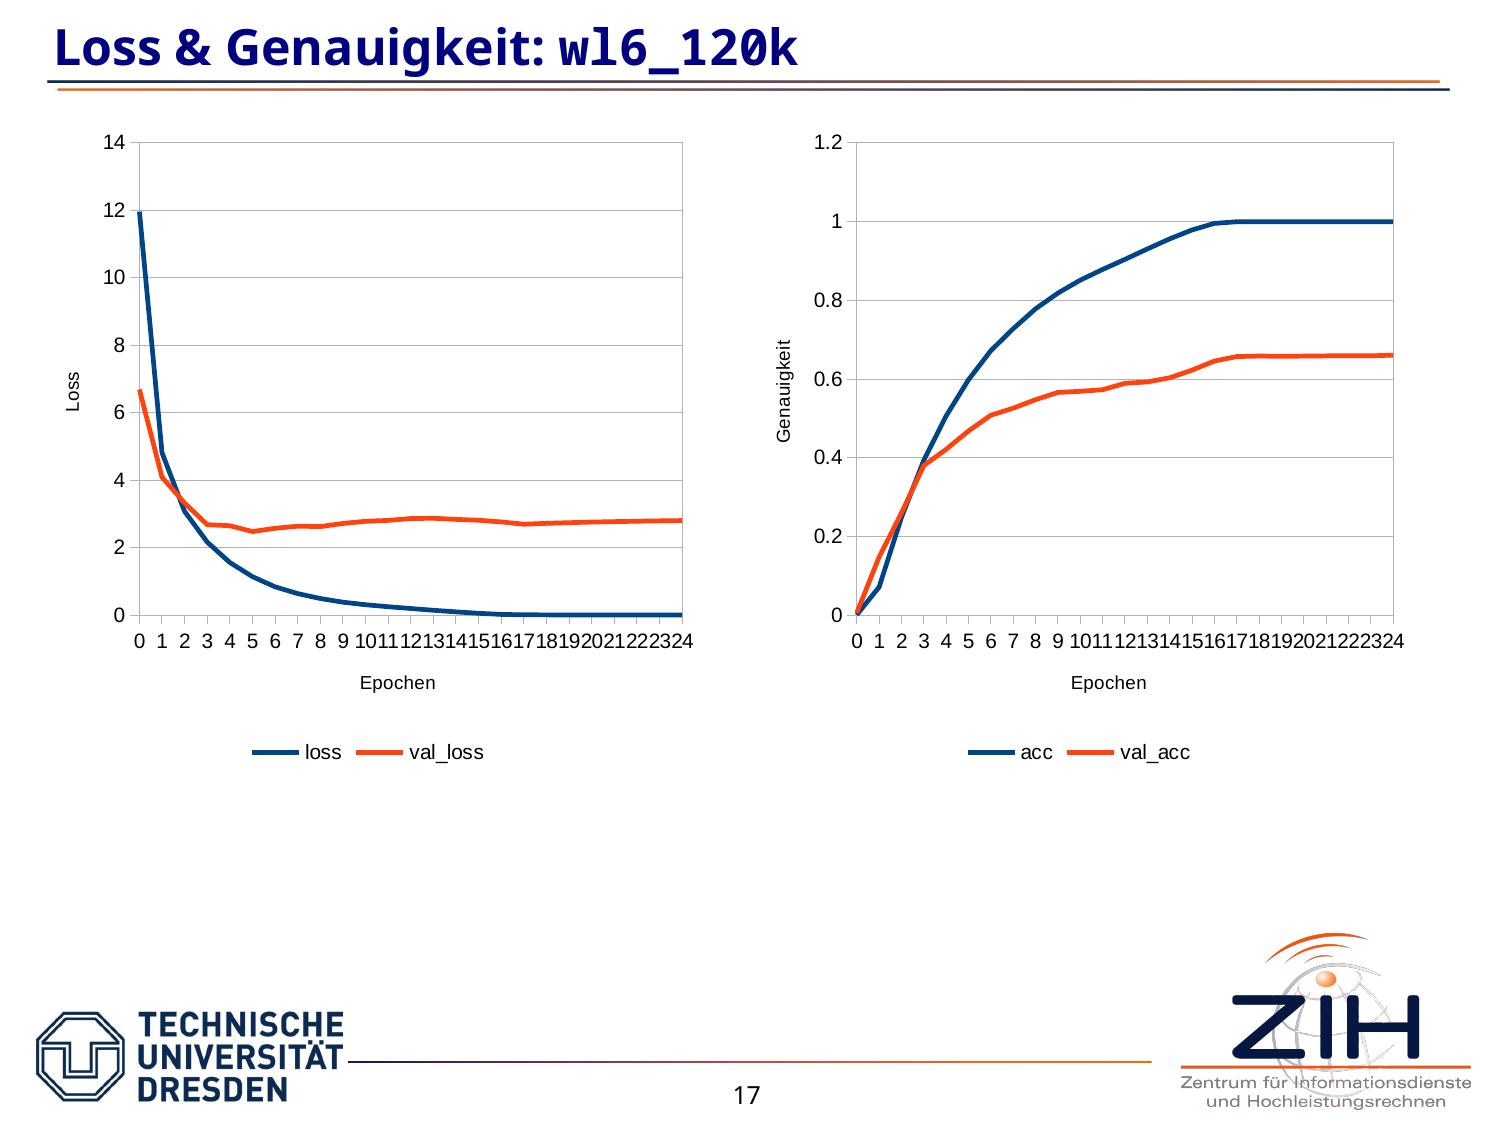

# Loss & Genauigkeit: wl6_120k
### Chart
| Category | loss | val_loss |
|---|---|---|
| 0 | 11.9608511897804 | 6.69016468555685 |
| 1 | 4.81616327626956 | 4.08917023013235 |
| 2 | 3.07338778472649 | 3.32064947028857 |
| 3 | 2.16308225060988 | 2.67898316687709 |
| 4 | 1.55971135176101 | 2.64911512788108 |
| 5 | 1.13799714140386 | 2.47571039870425 |
| 6 | 0.838471846205639 | 2.57201035131658 |
| 7 | 0.635643885910714 | 2.63523080220603 |
| 8 | 0.491232873915687 | 2.62271568935287 |
| 9 | 0.382703076119626 | 2.71577347142333 |
| 10 | 0.307746191578659 | 2.78127025316924 |
| 11 | 0.247344492212533 | 2.80787523314413 |
| 12 | 0.195509552287502 | 2.86164504701805 |
| 13 | 0.142397004156396 | 2.87071150740203 |
| 14 | 0.095701881257992 | 2.83775336199576 |
| 15 | 0.054233200300196 | 2.81209580768531 |
| 16 | 0.020816740104119 | 2.76088230156746 |
| 17 | 0.007816737229281 | 2.69358391680237 |
| 18 | 0.005338884492758 | 2.71940425044042 |
| 19 | 0.004829648918771 | 2.73907022667852 |
| 20 | 0.004582228711651 | 2.75866906037989 |
| 21 | 0.00441505603876 | 2.7700884895931 |
| 22 | 0.004294788144898 | 2.7831568868543 |
| 23 | 0.004200489877966 | 2.79332112585476 |
| 24 | 0.004118508029379 | 2.80204277119125 |
### Chart
| Category | acc | val_acc |
|---|---|---|
| 0 | 0.000656513819154 | 0.005741865690272 |
| 1 | 0.07122712604306 | 0.147208121827721 |
| 2 | 0.24815297696571 | 0.259548972295457 |
| 3 | 0.393334997736218 | 0.379795290013265 |
| 4 | 0.506431061427857 | 0.421319796961755 |
| 5 | 0.598204296000103 | 0.467920446037264 |
| 6 | 0.672149944053216 | 0.507947074989516 |
| 7 | 0.727861151950035 | 0.525921611053491 |
| 8 | 0.778486689415688 | 0.547474411290408 |
| 9 | 0.818349098913871 | 0.565865024578316 |
| 10 | 0.851174789874305 | 0.568777565155766 |
| 11 | 0.878313776619964 | 0.572855121940387 |
| 12 | 0.904001035624677 | 0.589082133678725 |
| 13 | 0.930455768537269 | 0.592660397799586 |
| 14 | 0.95614302754584 | 0.602979112963039 |
| 15 | 0.978760390953214 | 0.622451527033172 |
| 16 | 0.995395156592416 | 0.645585420683833 |
| 17 | 0.999620886386123 | 0.656985936619591 |
| 18 | 0.999805819856307 | 0.658317383736176 |
| 19 | 0.999805819856307 | 0.657818091067457 |
| 20 | 0.999805819856307 | 0.658150952846603 |
| 21 | 0.999805819856307 | 0.658816676404895 |
| 22 | 0.999805819856307 | 0.659066322739255 |
| 23 | 0.999805819856307 | 0.658983107294469 |
| 24 | 0.999805819856307 | 0.660564200745413 |17